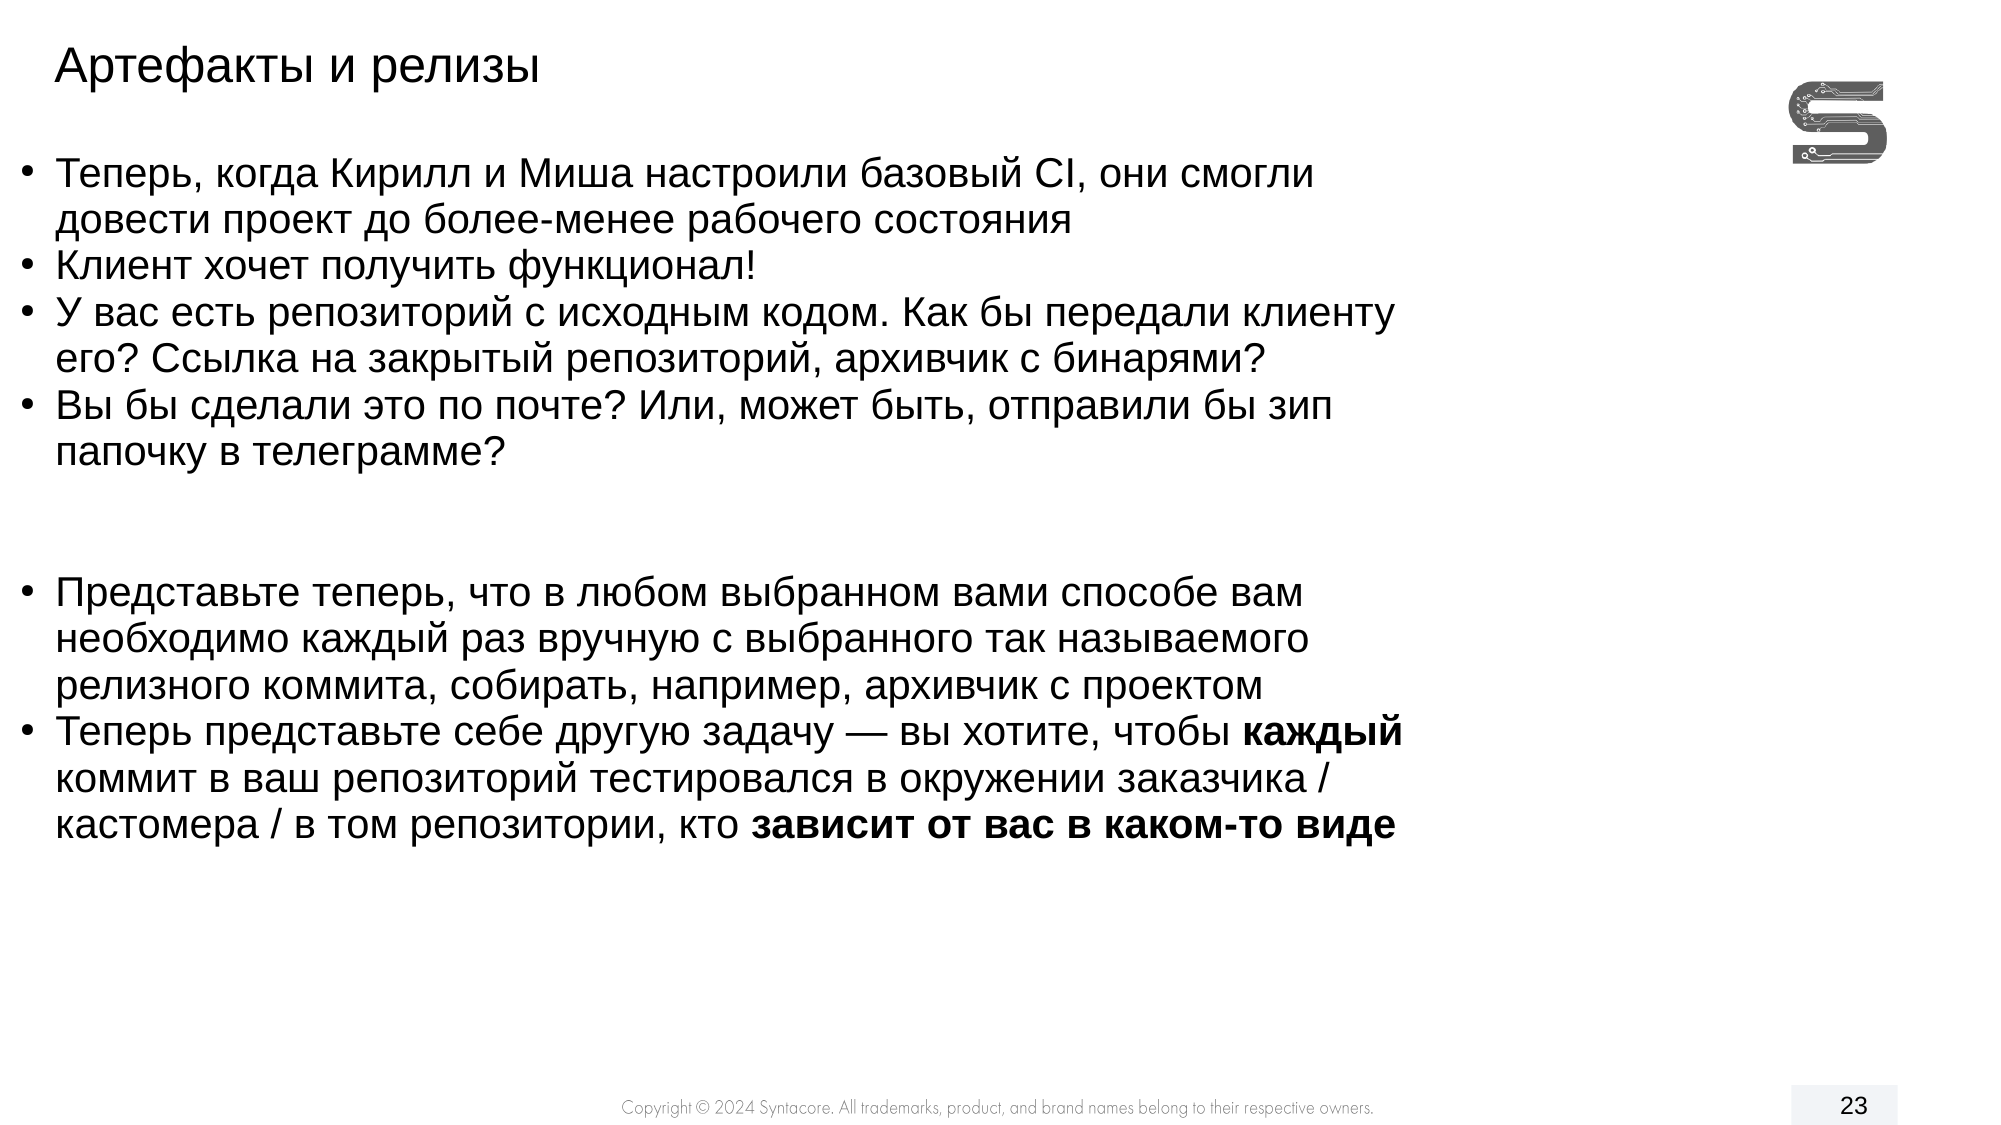

Артефакты и релизы
Теперь, когда Кирилл и Миша настроили базовый CI, они смогли довести проект до более-менее рабочего состояния
Клиент хочет получить функционал!
У вас есть репозиторий с исходным кодом. Как бы передали клиенту его? Ссылка на закрытый репозиторий, архивчик с бинарями?
Вы бы сделали это по почте? Или, может быть, отправили бы зип папочку в телеграмме?
Представьте теперь, что в любом выбранном вами способе вам необходимо каждый раз вручную с выбранного так называемого релизного коммита, собирать, например, архивчик с проектом
Теперь представьте себе другую задачу — вы хотите, чтобы каждый коммит в ваш репозиторий тестировался в окружении заказчика / кастомера / в том репозитории, кто зависит от вас в каком-то виде